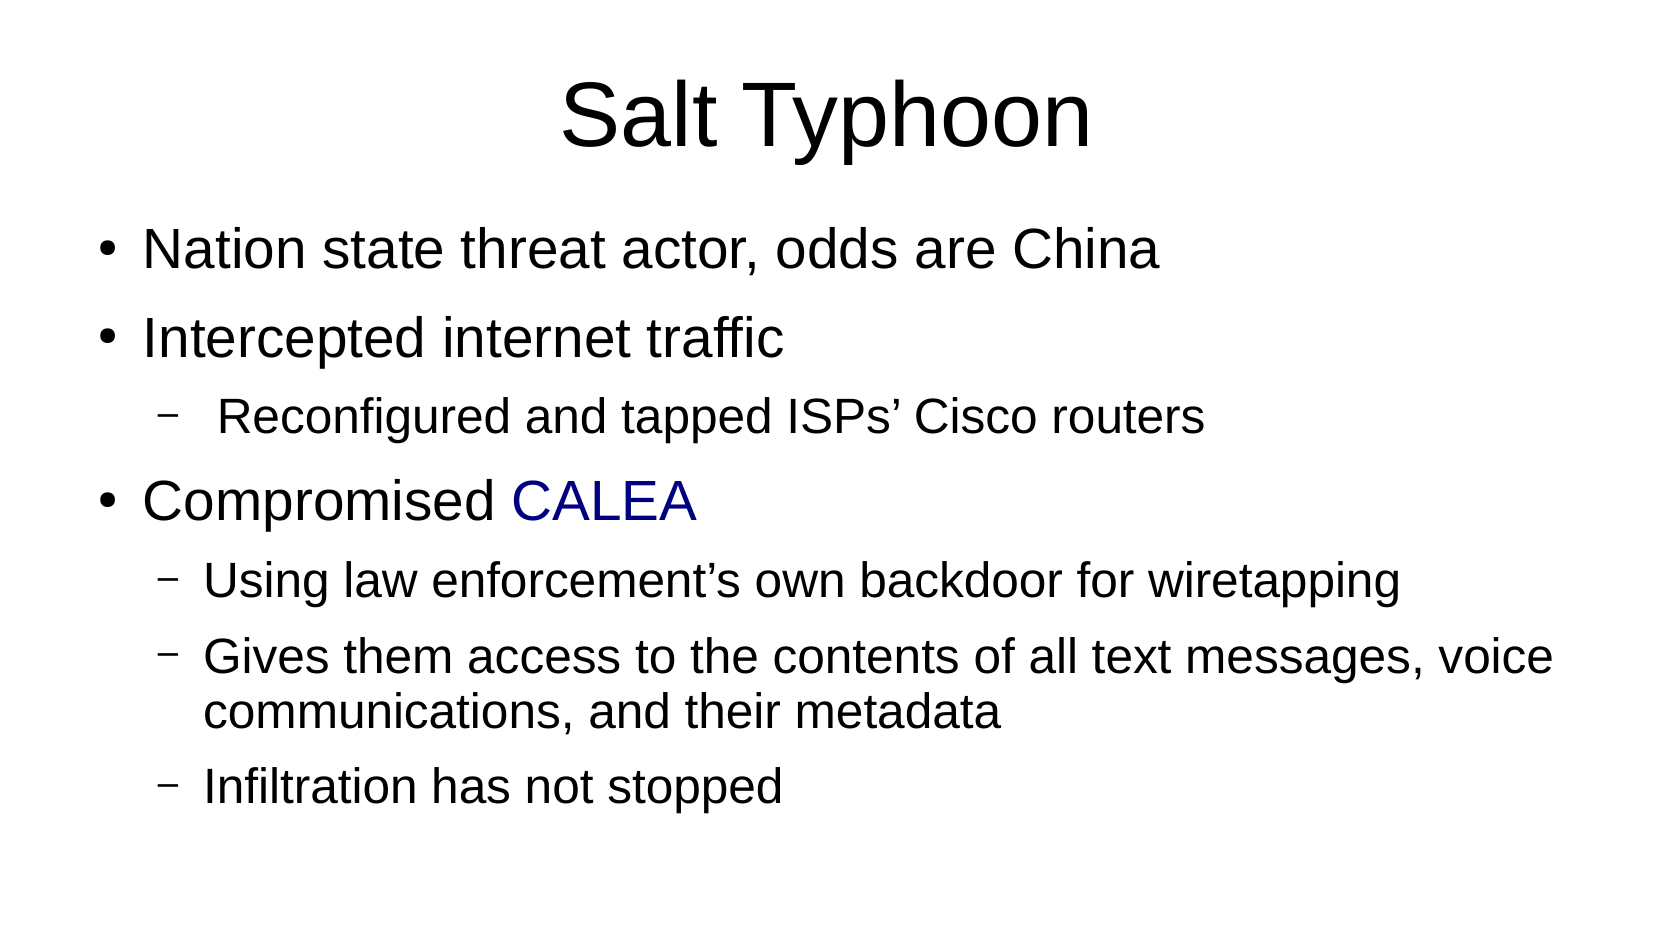

# Salt Typhoon
Nation state threat actor, odds are China
Intercepted internet traffic
 Reconfigured and tapped ISPs’ Cisco routers
Compromised CALEA
Using law enforcement’s own backdoor for wiretapping
Gives them access to the contents of all text messages, voice communications, and their metadata
Infiltration has not stopped